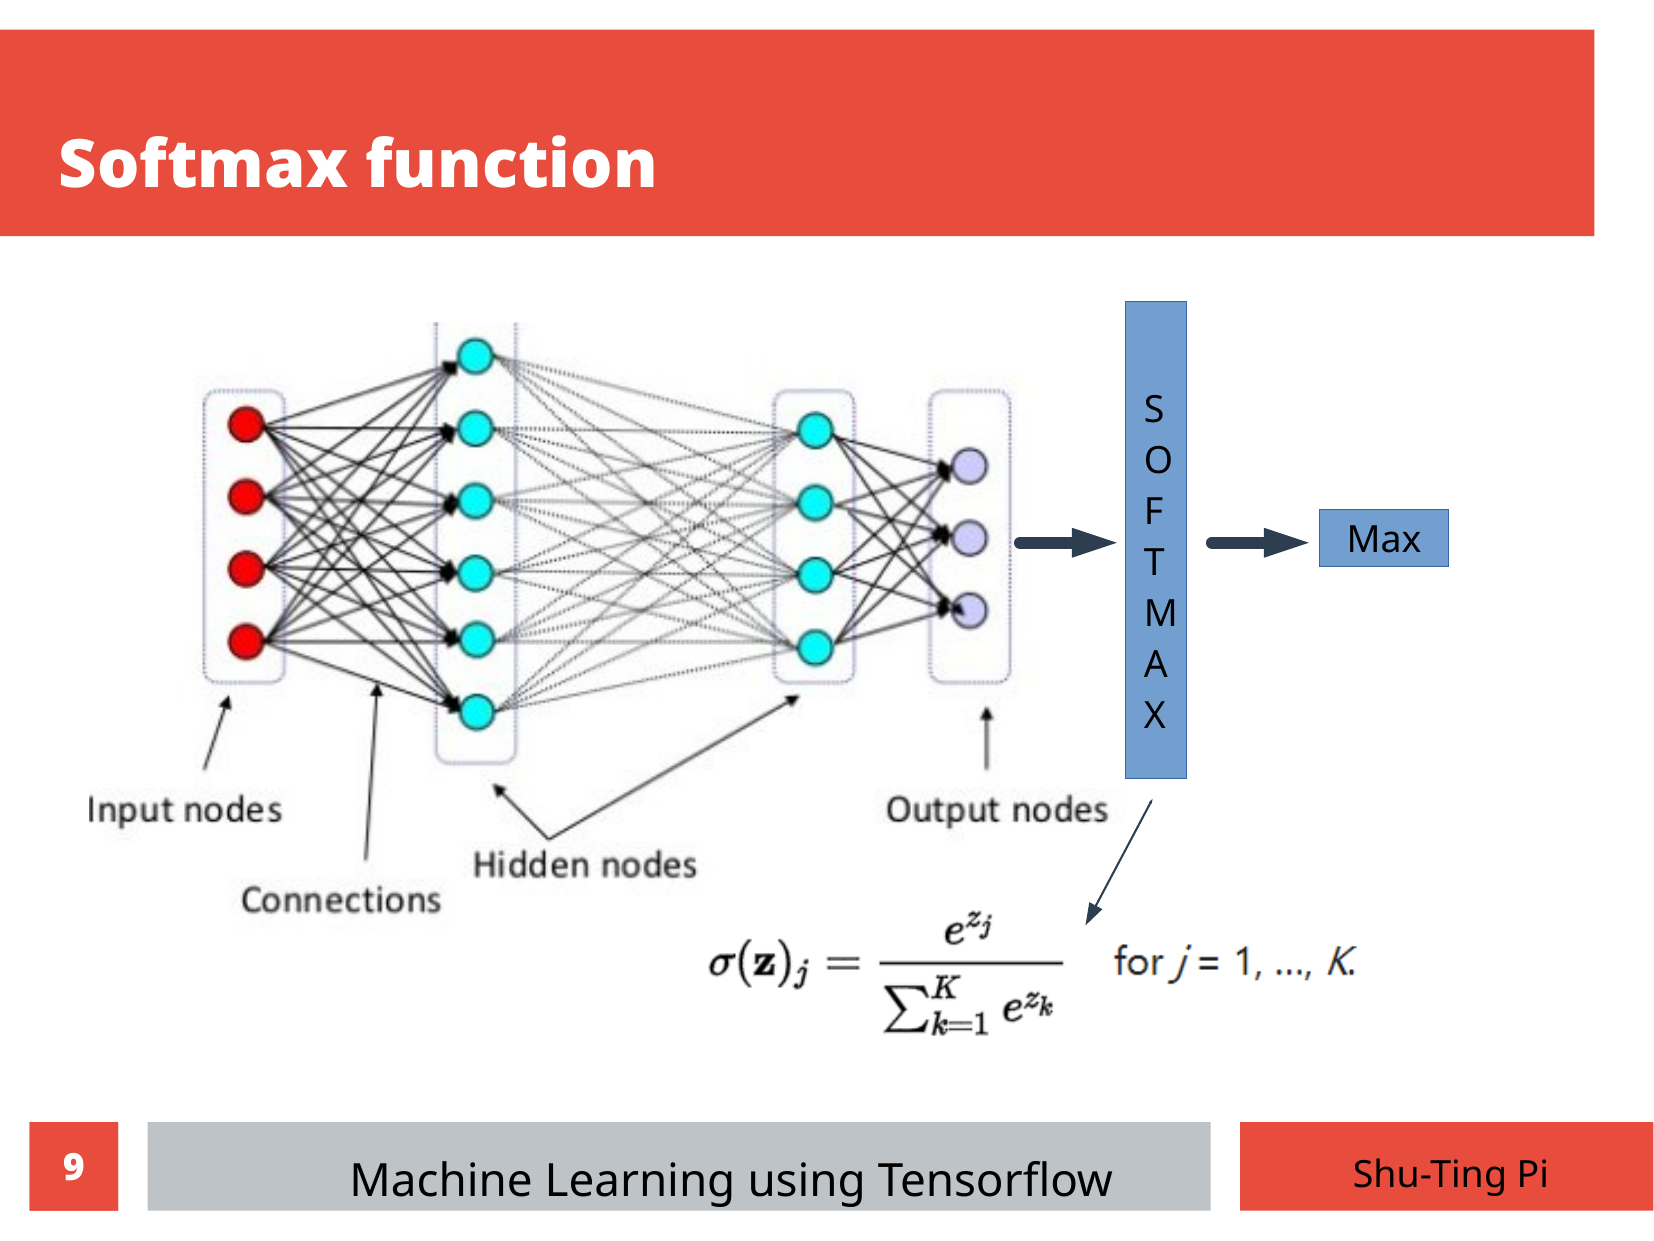

# Softmax function
S
O
F
T
M
A
X
Max
9
Machine Learning using Tensorflow
Shu-Ting Pi